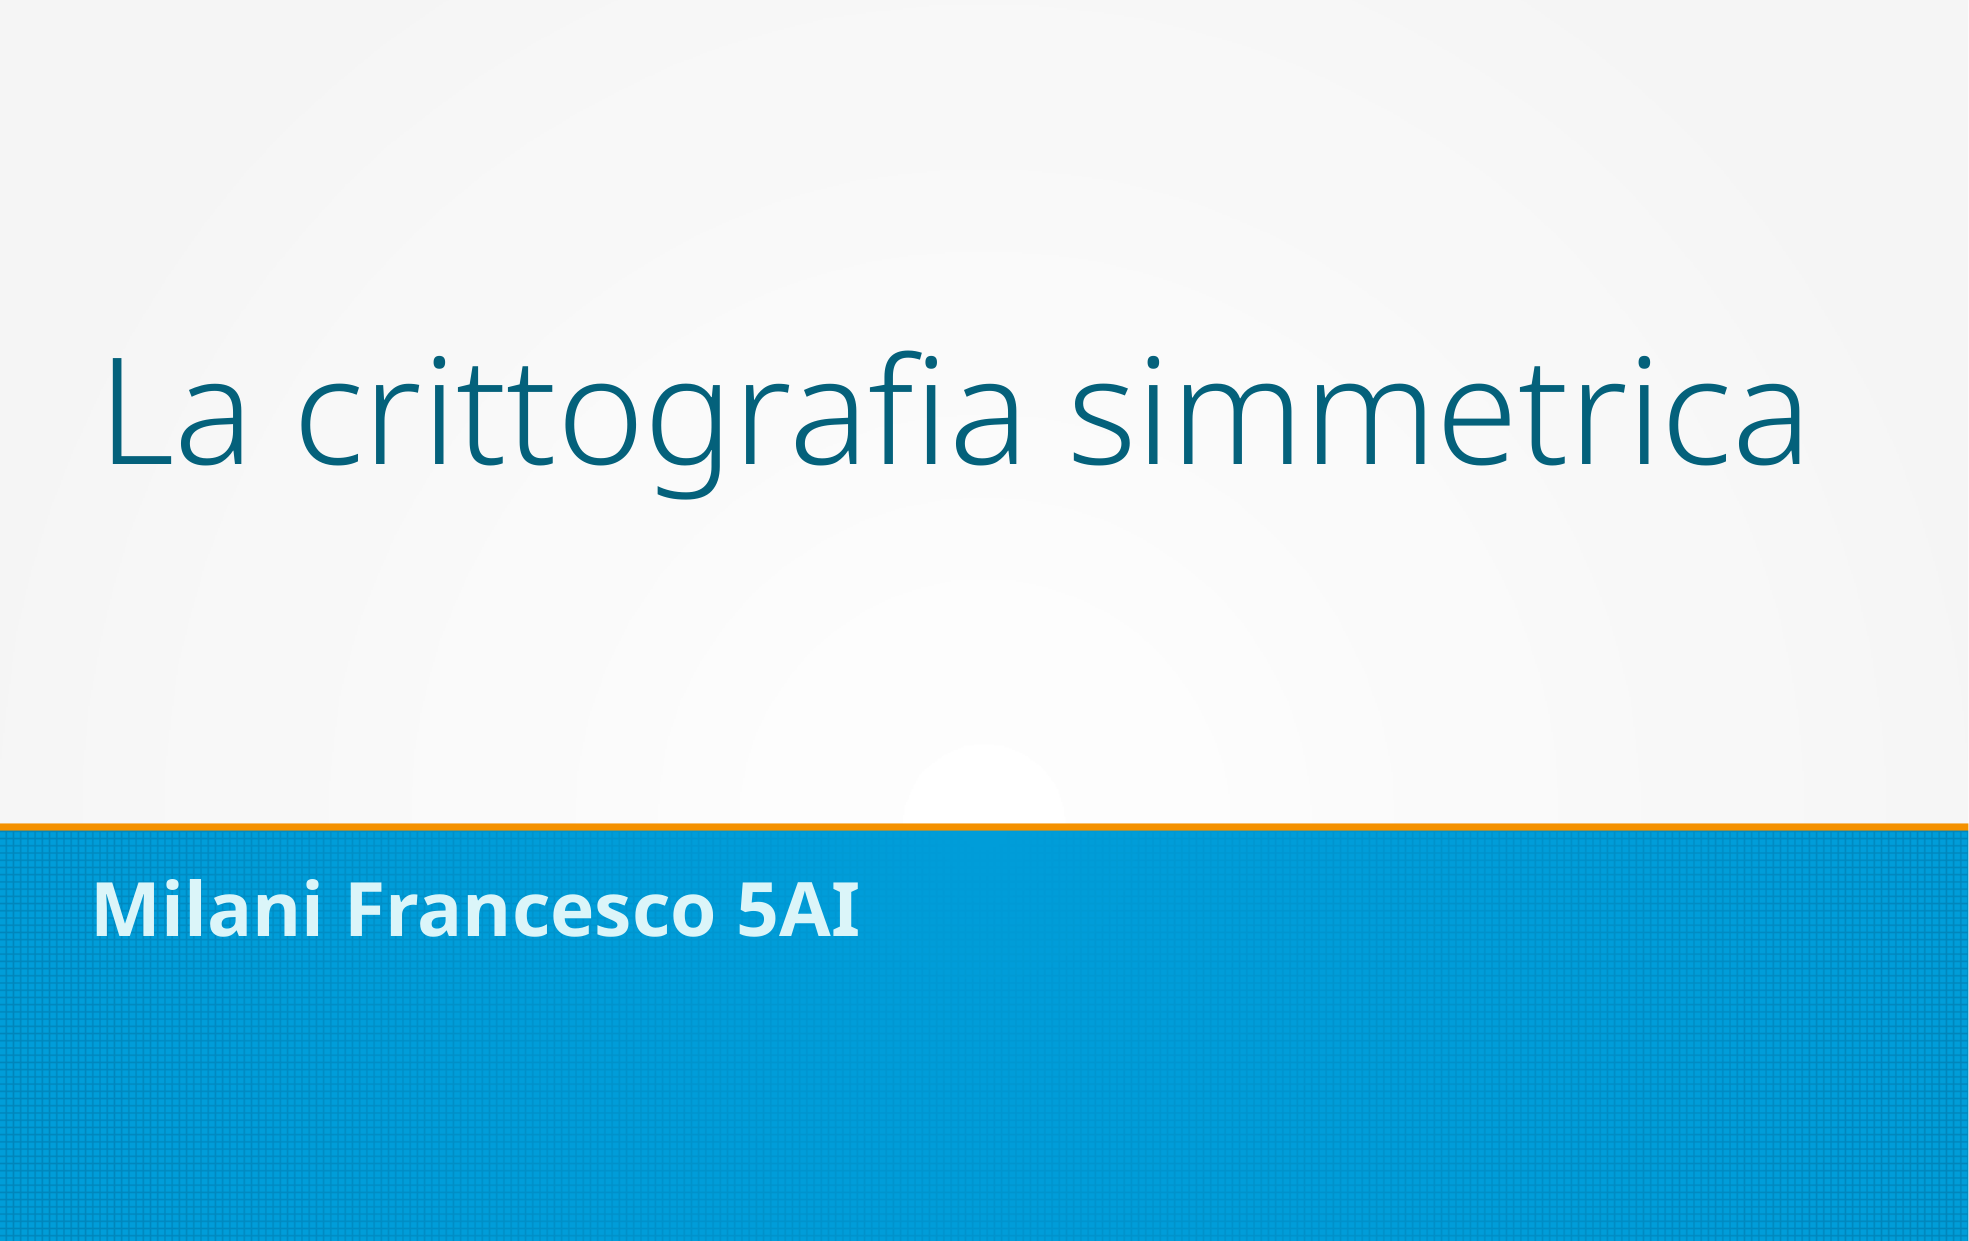

# La crittografia simmetrica
Milani Francesco 5AI